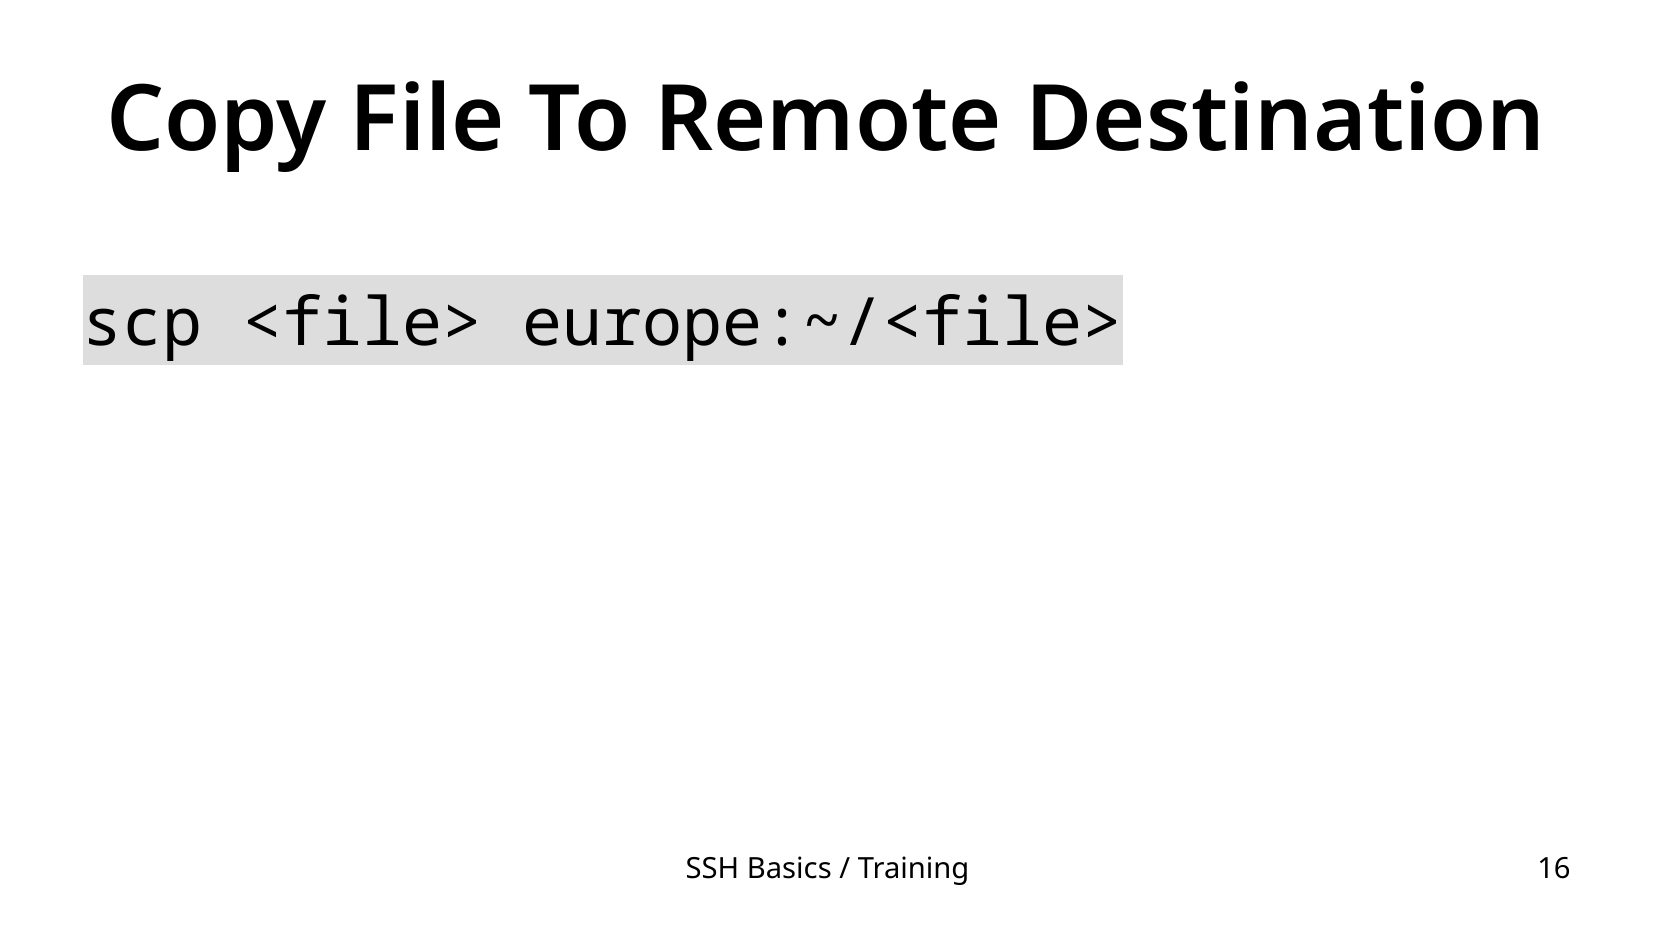

# Copy File To Remote Destination
scp <file> europe:~/<file>
SSH Basics / Training
16